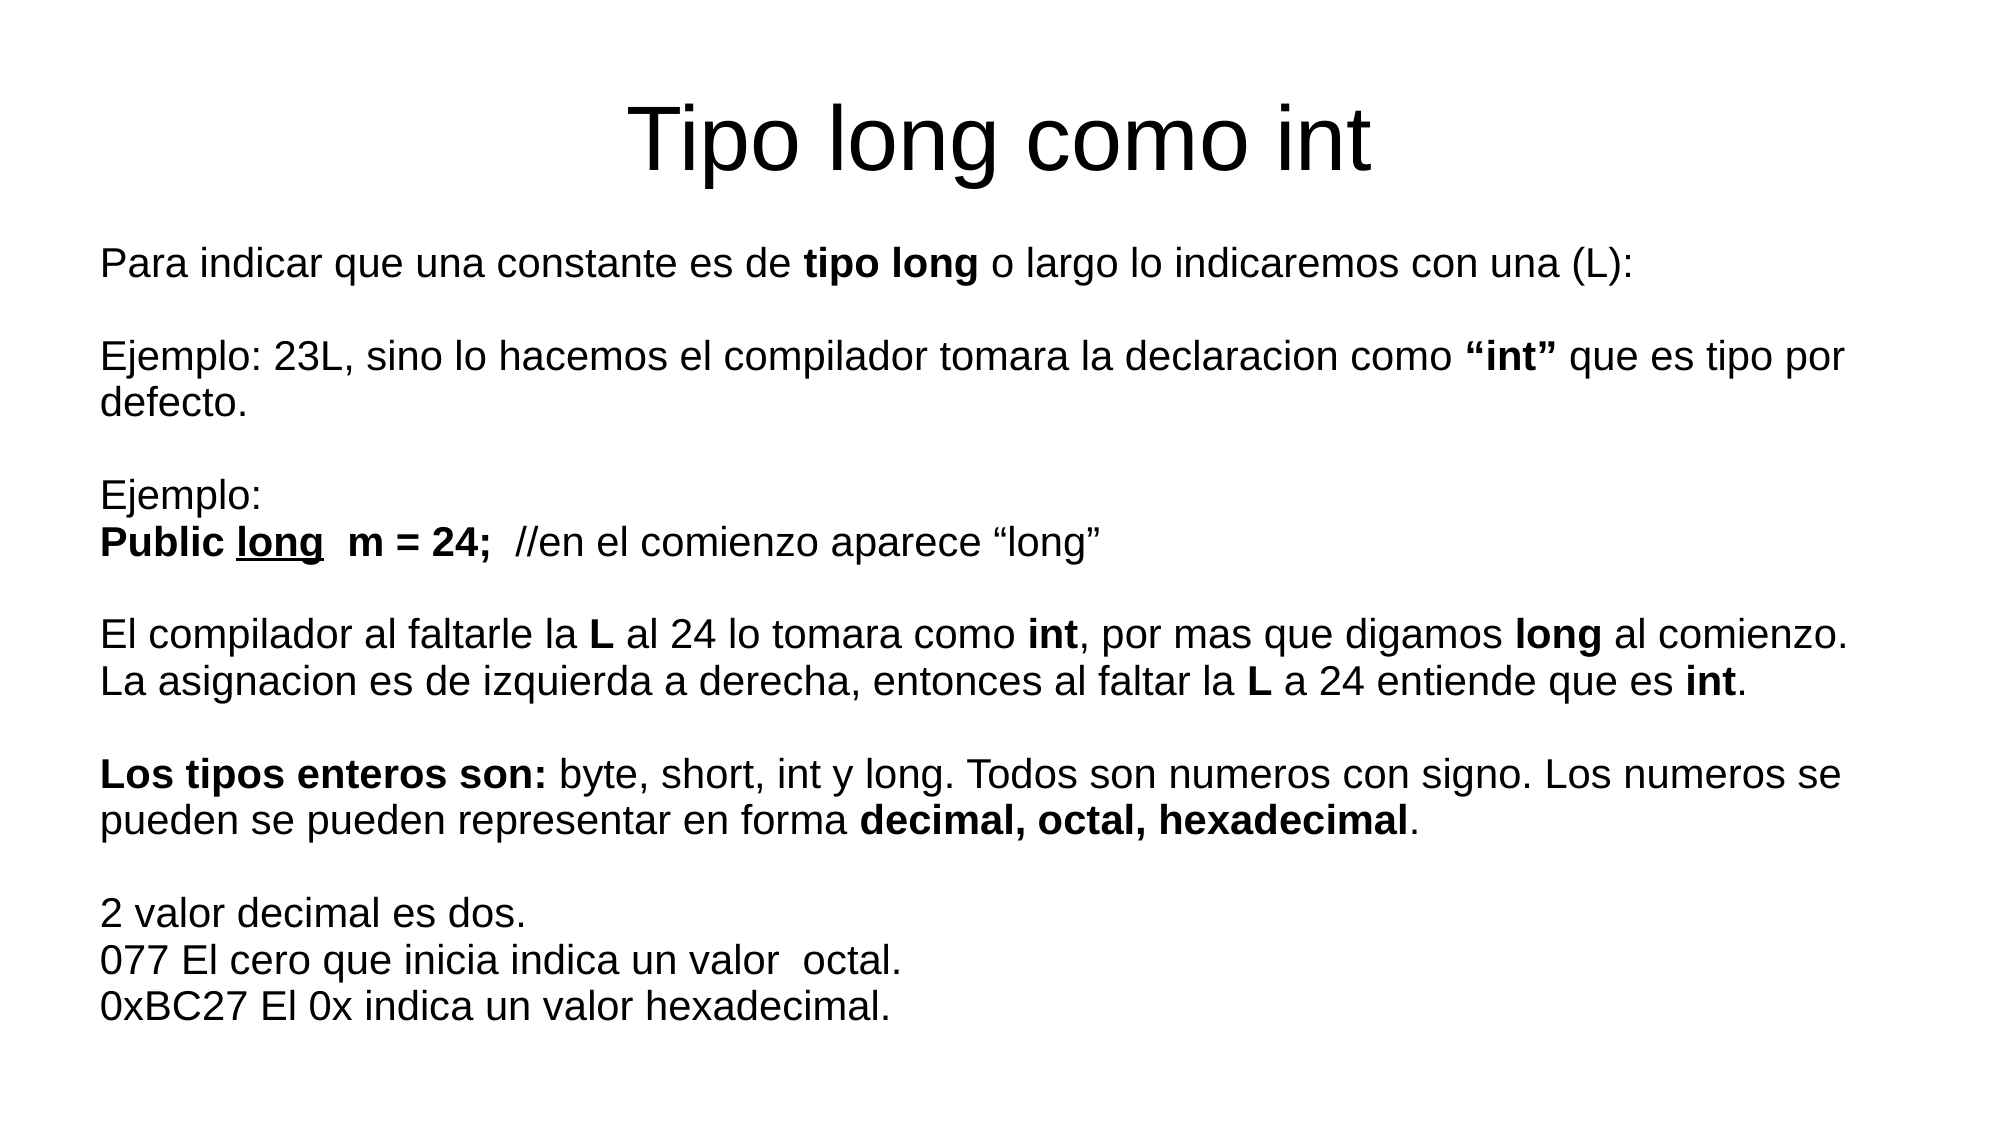

# Tipo long como int
Para indicar que una constante es de tipo long o largo lo indicaremos con una (L):
Ejemplo: 23L, sino lo hacemos el compilador tomara la declaracion como “int” que es tipo por defecto.
Ejemplo:
Public long m = 24; //en el comienzo aparece “long”
El compilador al faltarle la L al 24 lo tomara como int, por mas que digamos long al comienzo.
La asignacion es de izquierda a derecha, entonces al faltar la L a 24 entiende que es int.
Los tipos enteros son: byte, short, int y long. Todos son numeros con signo. Los numeros se pueden se pueden representar en forma decimal, octal, hexadecimal.
2 valor decimal es dos.
077 El cero que inicia indica un valor octal.
0xBC27 El 0x indica un valor hexadecimal.